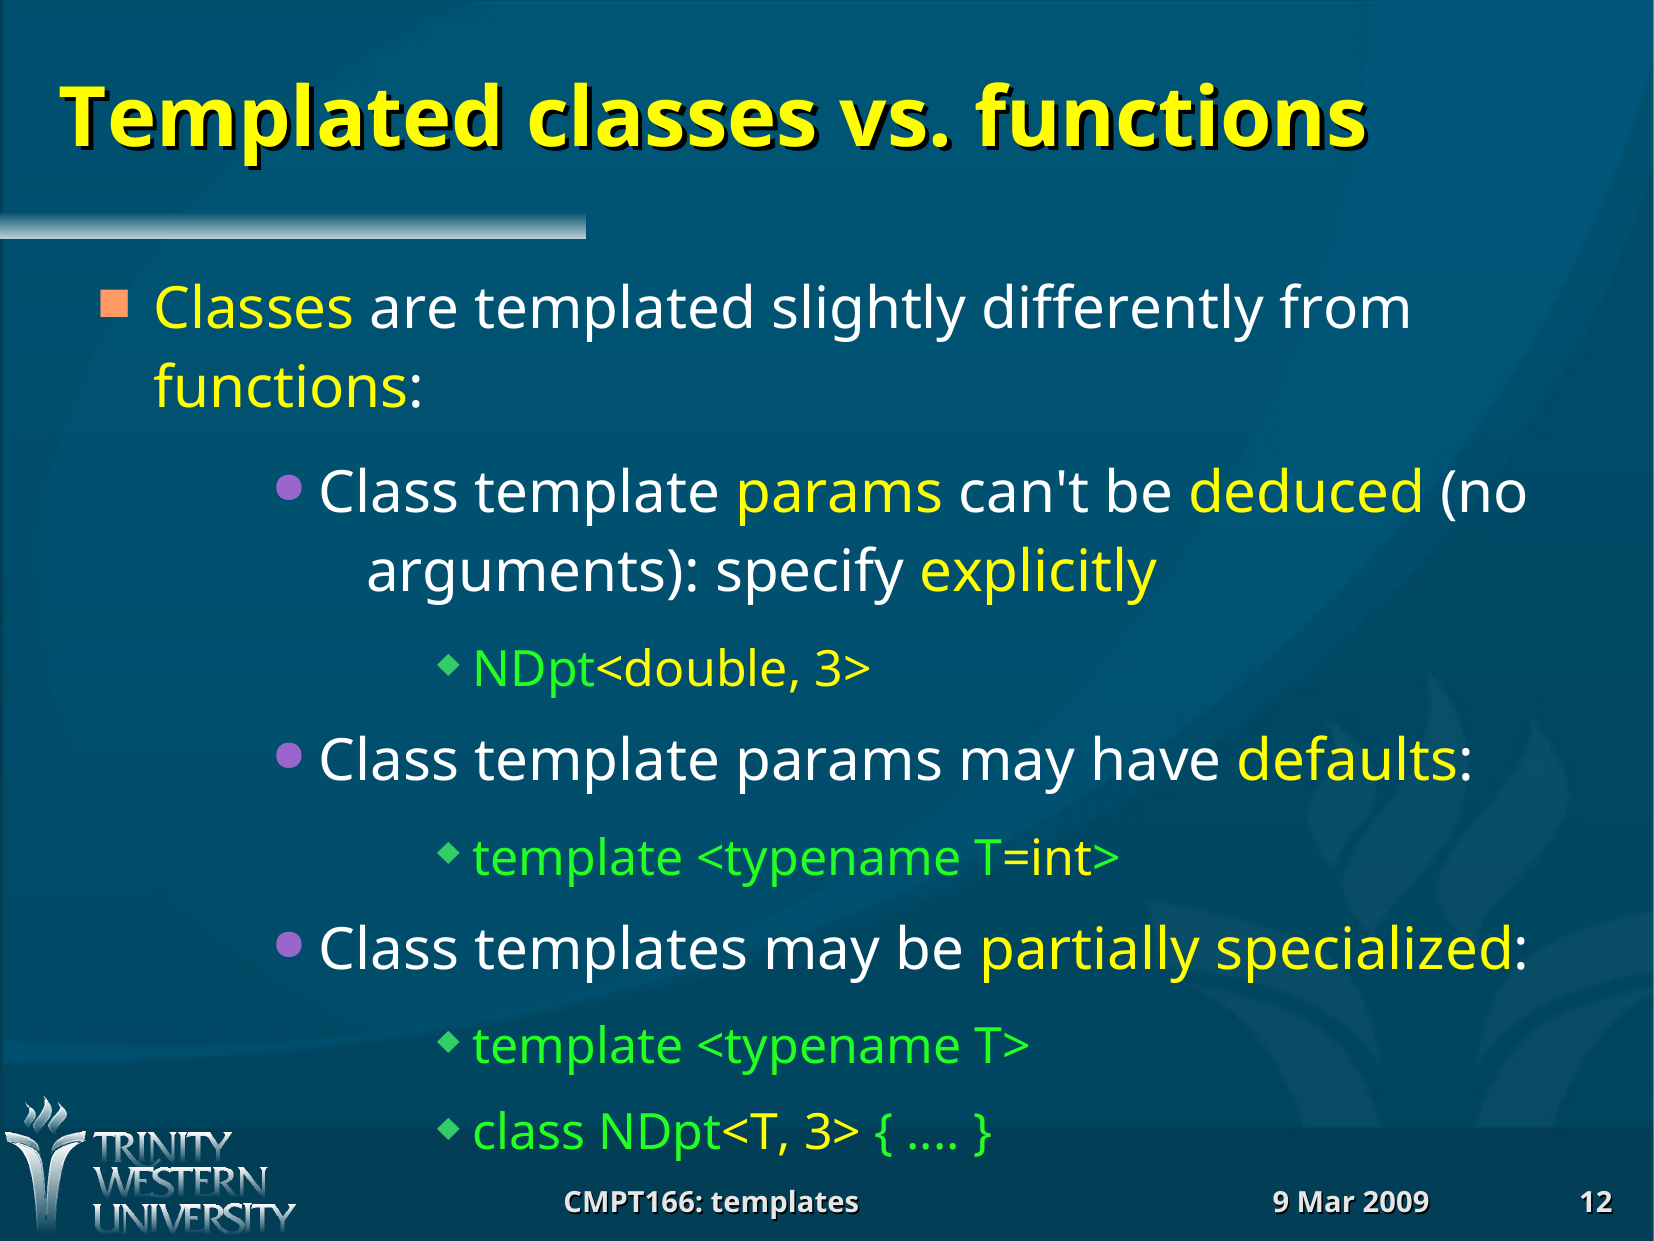

# Templated classes vs. functions
Classes are templated slightly differently from functions:
Class template params can't be deduced (no arguments): specify explicitly
NDpt<double, 3>
Class template params may have defaults:
template <typename T=int>
Class templates may be partially specialized:
template <typename T>
class NDpt<T, 3> { .... }
CMPT166: templates
9 Mar 2009
12